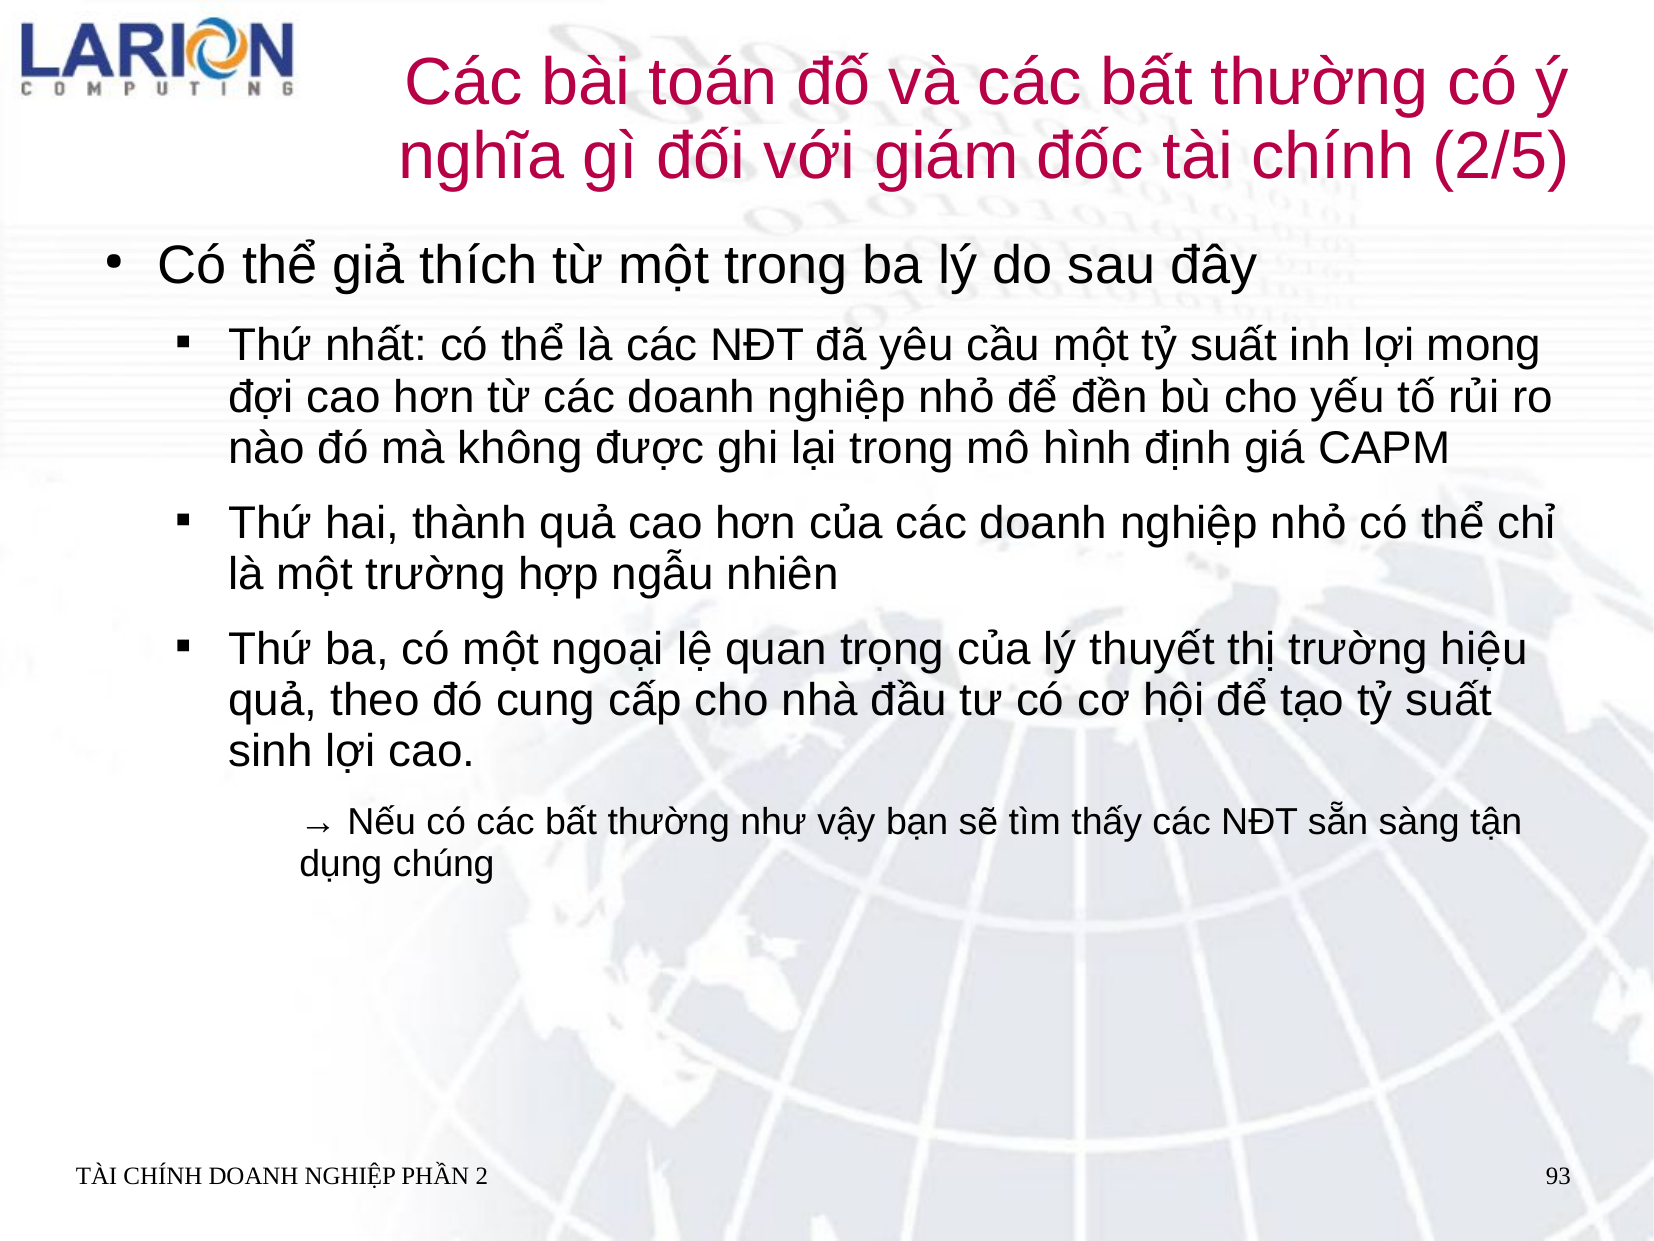

# Các bài toán đố và các bất thường có ý nghĩa gì đối với giám đốc tài chính (2/5)
Có thể giả thích từ một trong ba lý do sau đây
Thứ nhất: có thể là các NĐT đã yêu cầu một tỷ suất inh lợi mong đợi cao hơn từ các doanh nghiệp nhỏ để đền bù cho yếu tố rủi ro nào đó mà không được ghi lại trong mô hình định giá CAPM
Thứ hai, thành quả cao hơn của các doanh nghiệp nhỏ có thể chỉ là một trường hợp ngẫu nhiên
Thứ ba, có một ngoại lệ quan trọng của lý thuyết thị trường hiệu quả, theo đó cung cấp cho nhà đầu tư có cơ hội để tạo tỷ suất sinh lợi cao.
→ Nếu có các bất thường như vậy bạn sẽ tìm thấy các NĐT sẵn sàng tận dụng chúng
TÀI CHÍNH DOANH NGHIỆP PHẦN 2
93